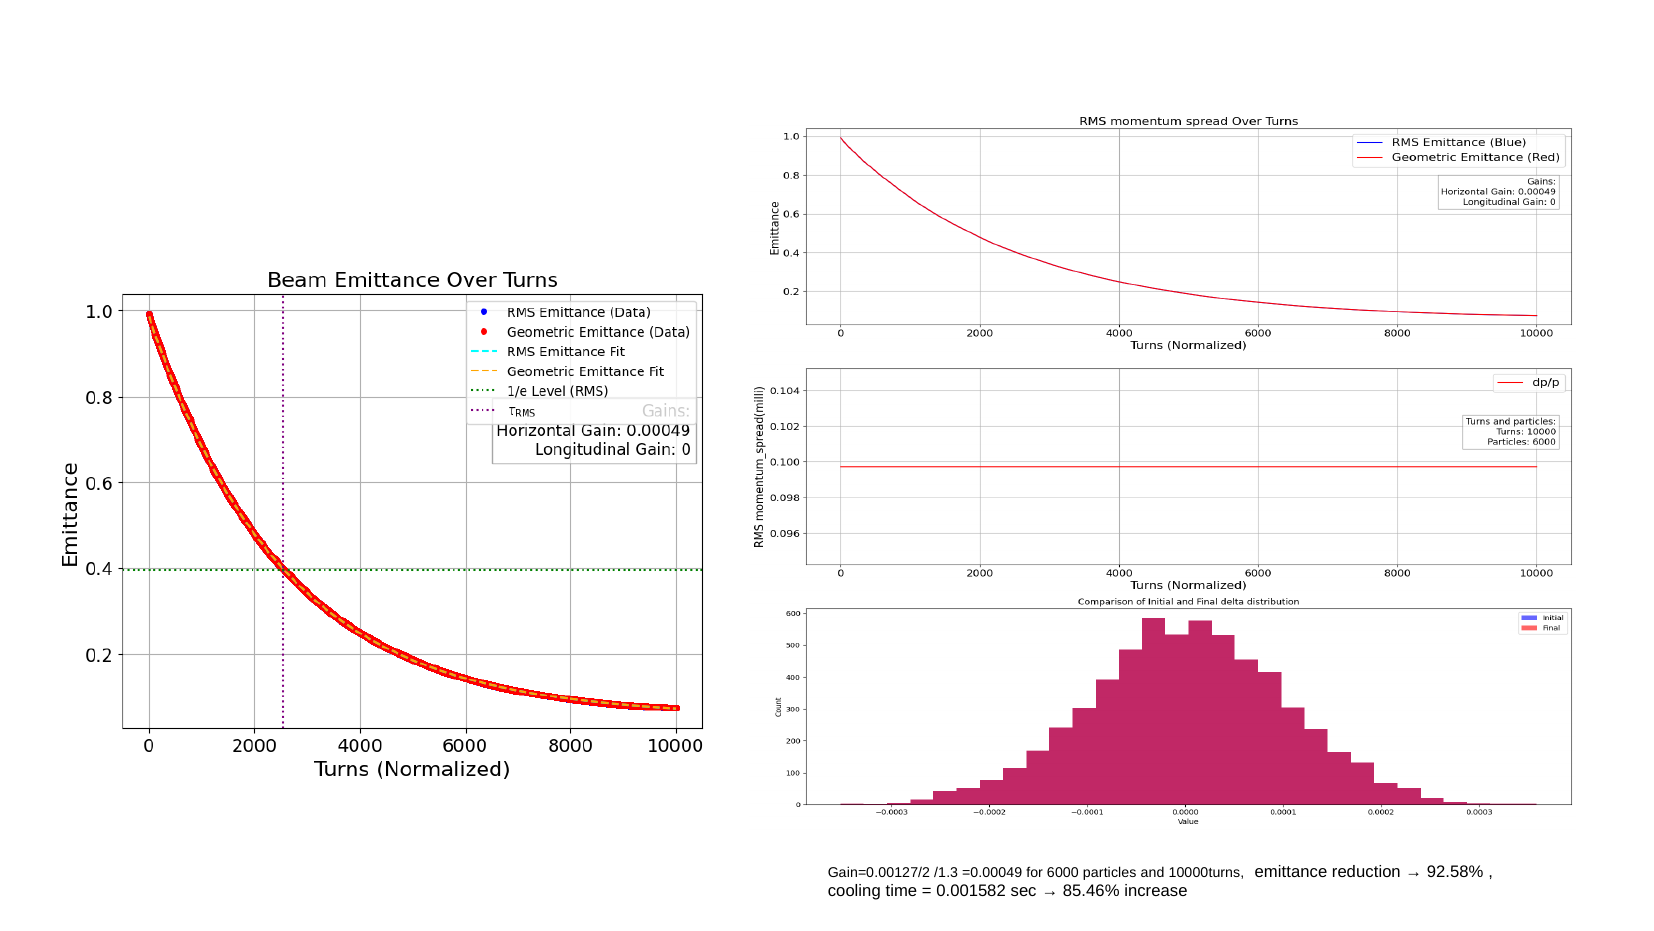

# Gain=0.00127/2 /1.3 =0.00049 for 6000 particles and 10000turns, emittance reduction → 92.58% , cooling time = 0.001582 sec → 85.46% increase